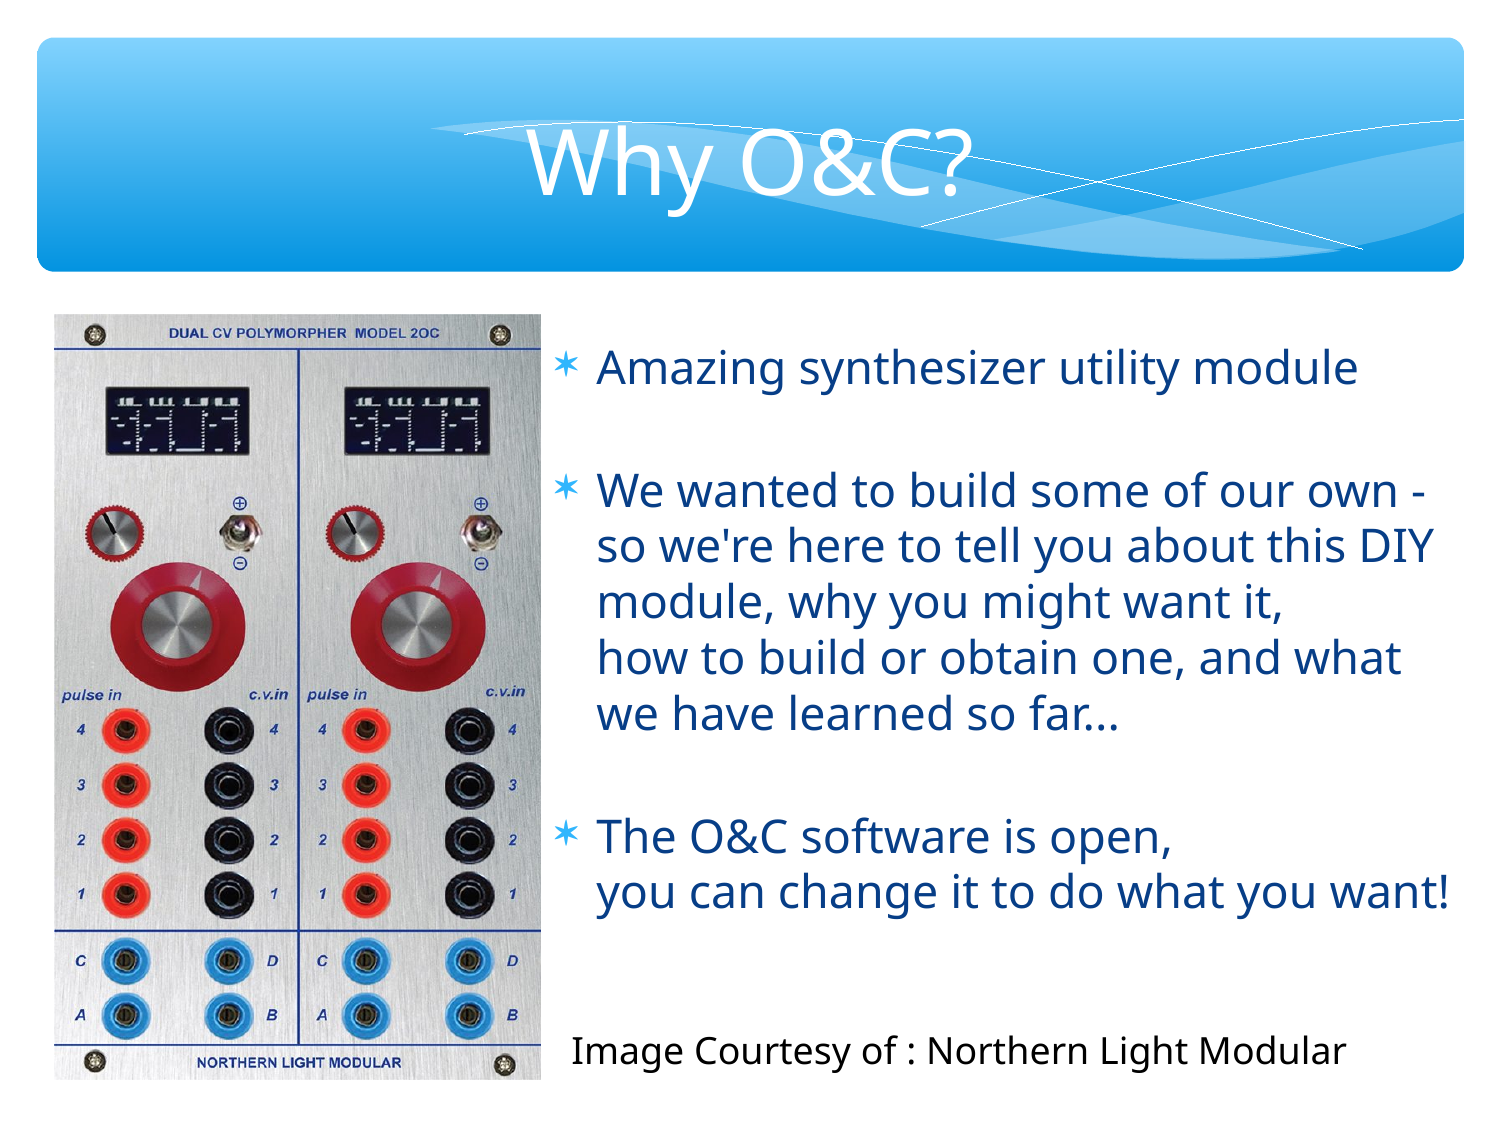

# Why O&C?
Amazing synthesizer utility module
We wanted to build some of our own -
so we're here to tell you about this DIY module, why you might want it,
how to build or obtain one, and what
we have learned so far...
The O&C software is open,
you can change it to do what you want!
Image Courtesy of : Northern Light Modular